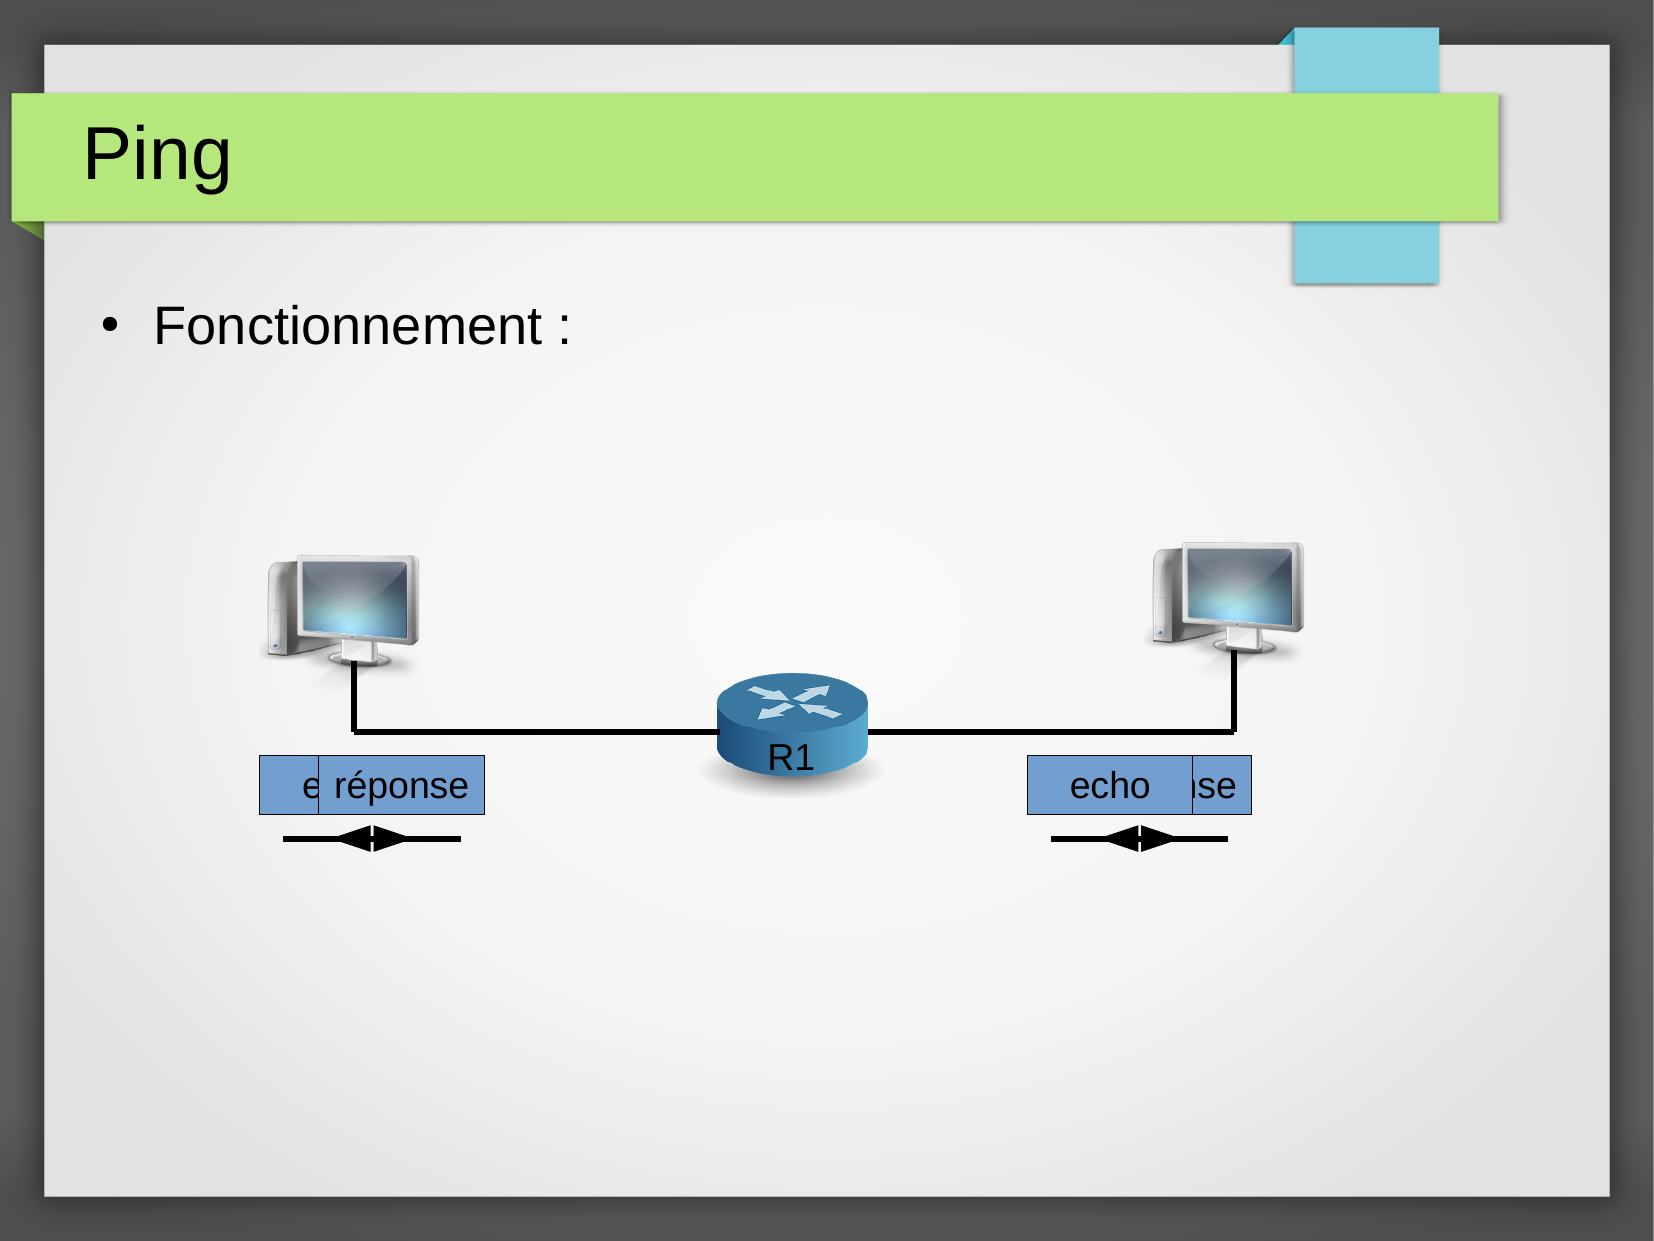

# Ping
Fonctionnement :
R1
echo
réponse
echo
réponse